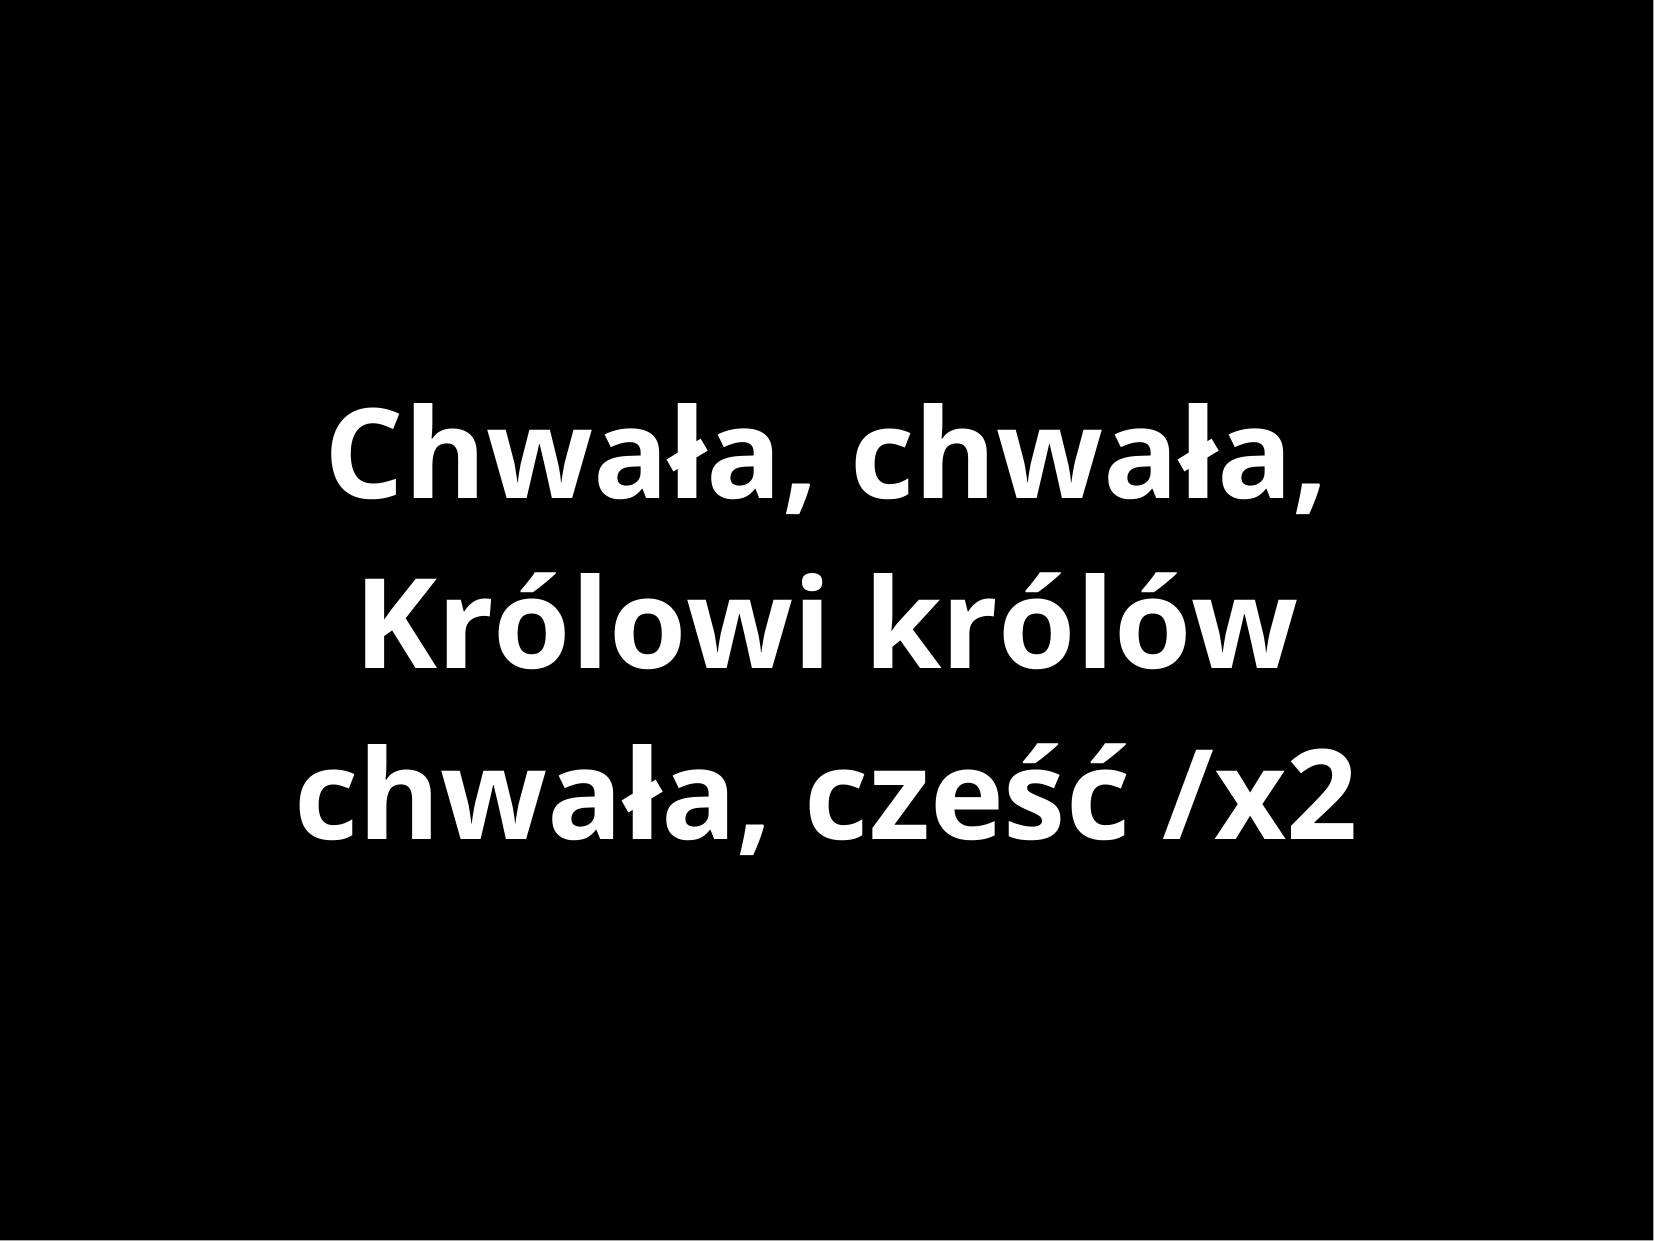

# Chwała, chwała, Królowi królów chwała, cześć /x2